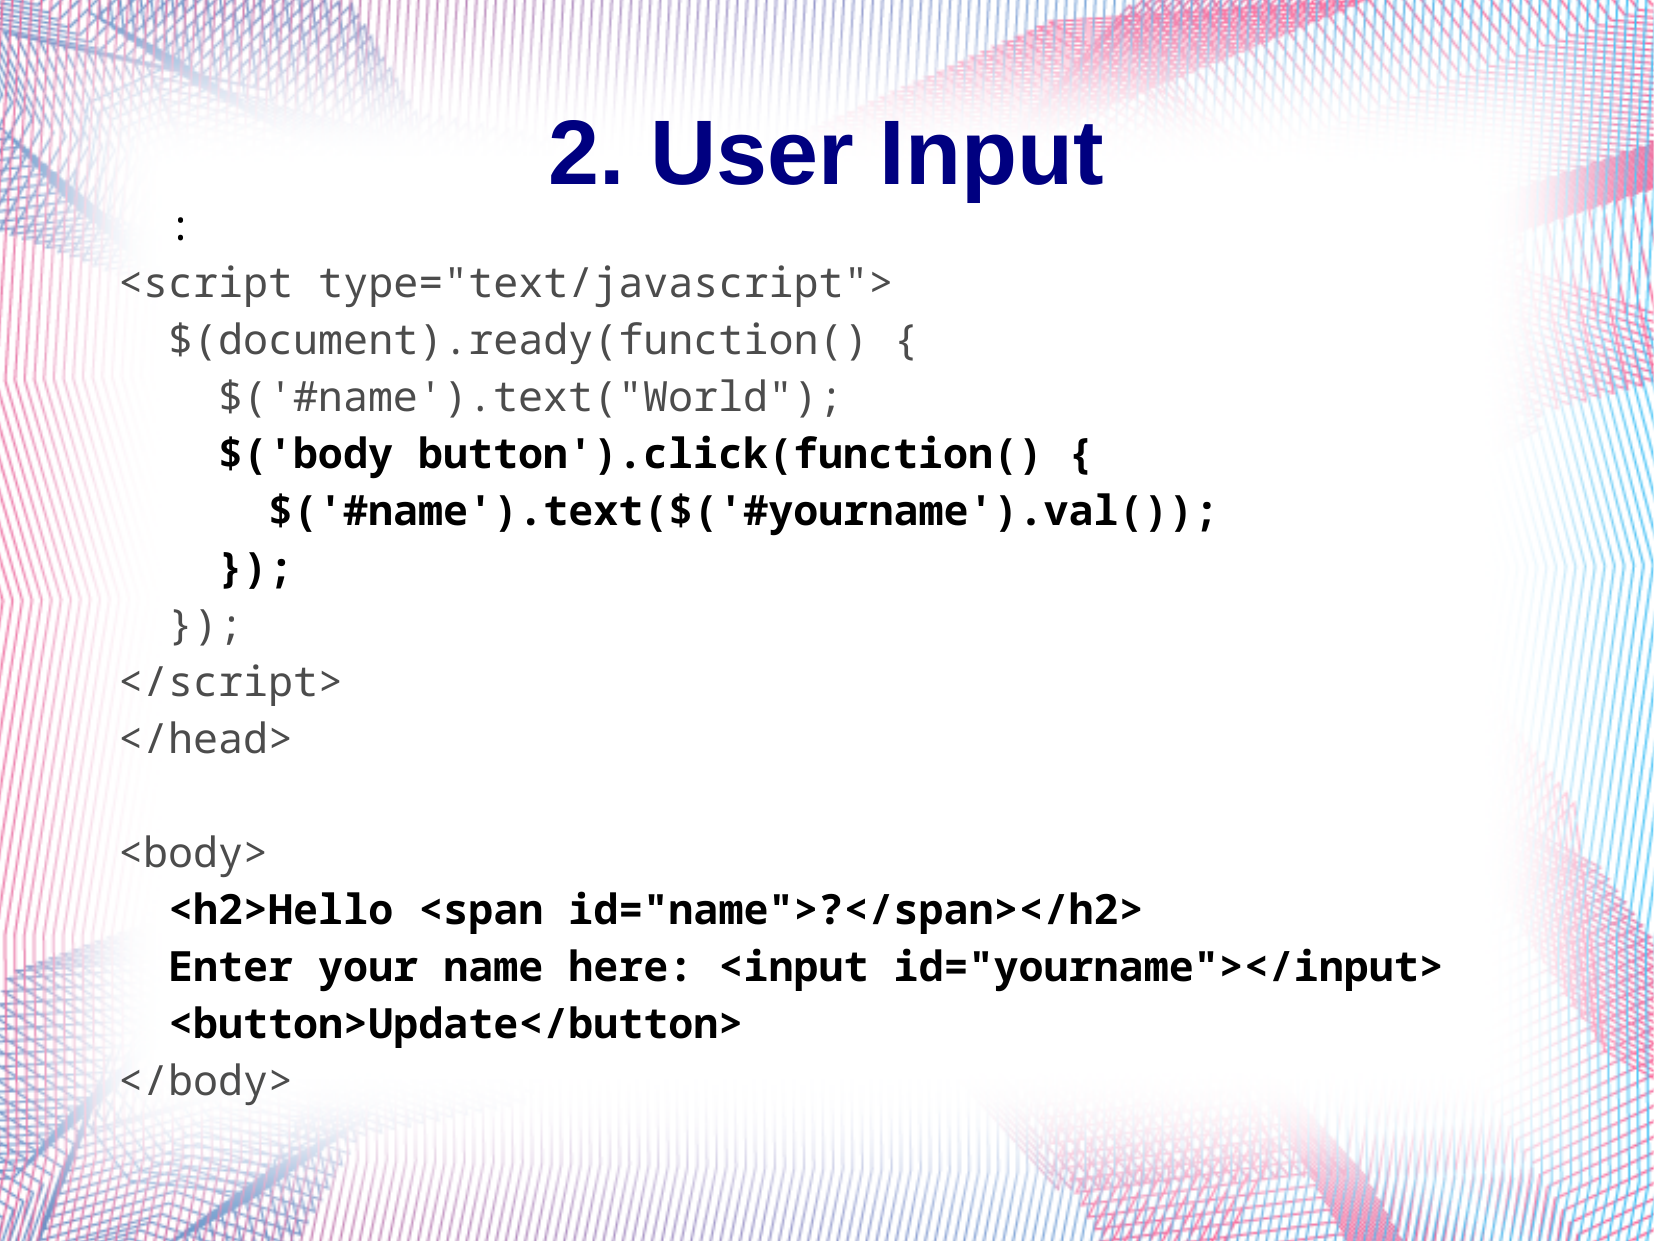

# 2. User Input
 :
<script type="text/javascript">
 $(document).ready(function() {
 $('#name').text("World");
 $('body button').click(function() {
 $('#name').text($('#yourname').val());
 });
 });
</script>
</head>
<body> <h2>Hello <span id="name">?</span></h2>
 Enter your name here: <input id="yourname"></input>
 <button>Update</button>
</body>